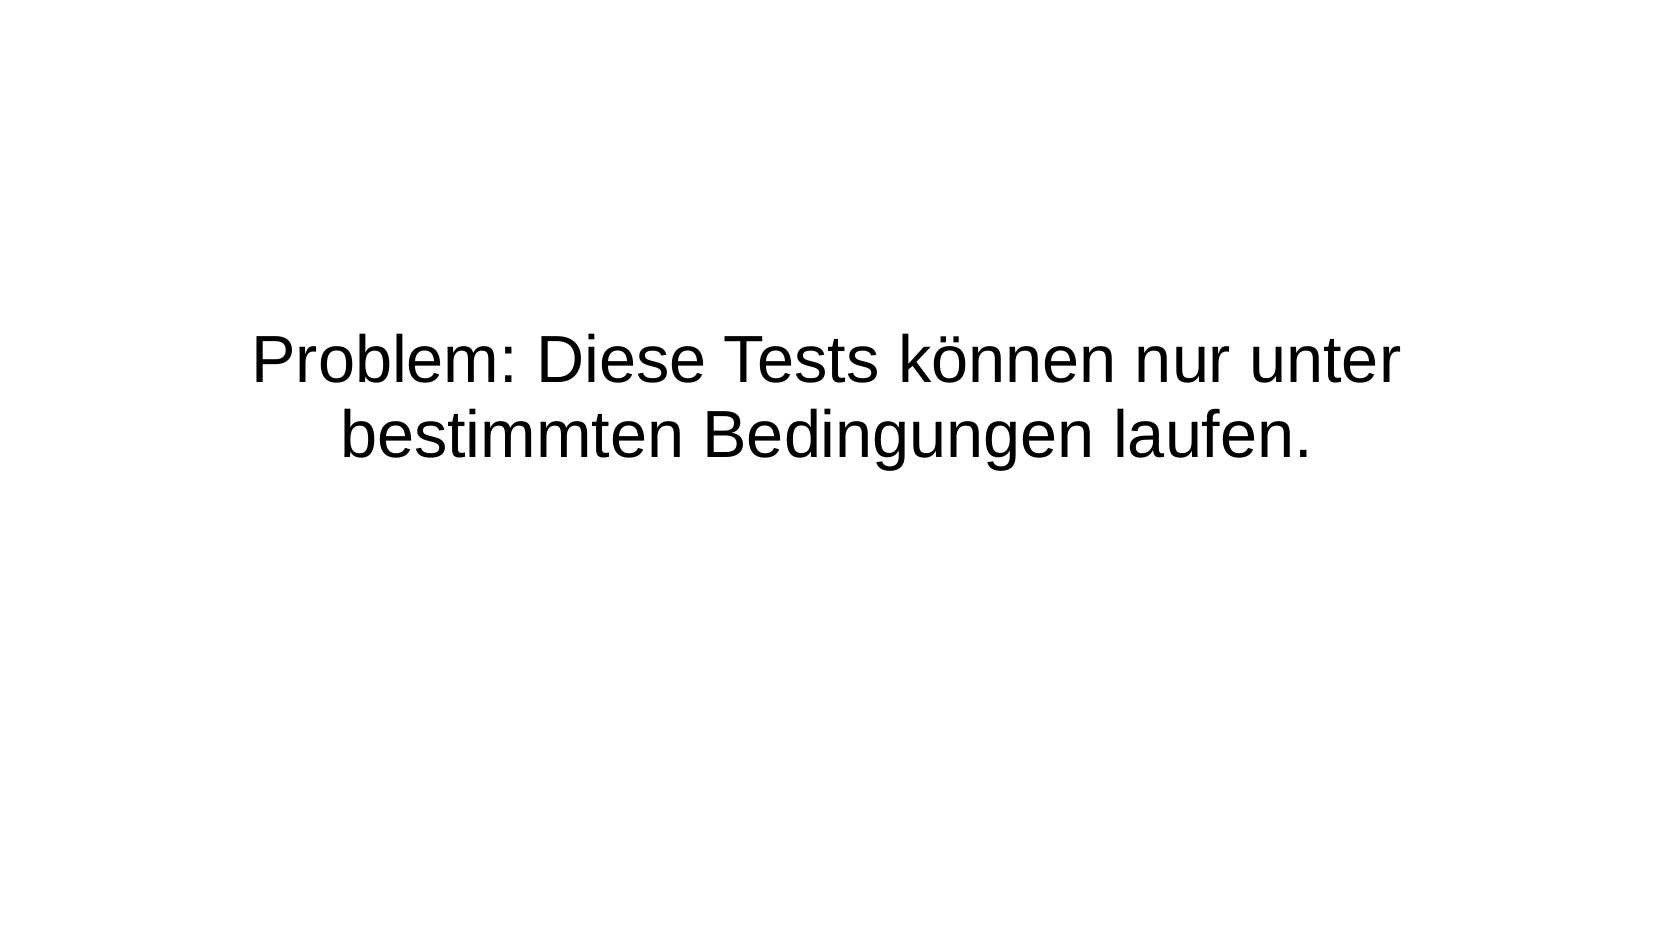

# Problem: Diese Tests können nur unter bestimmten Bedingungen laufen.